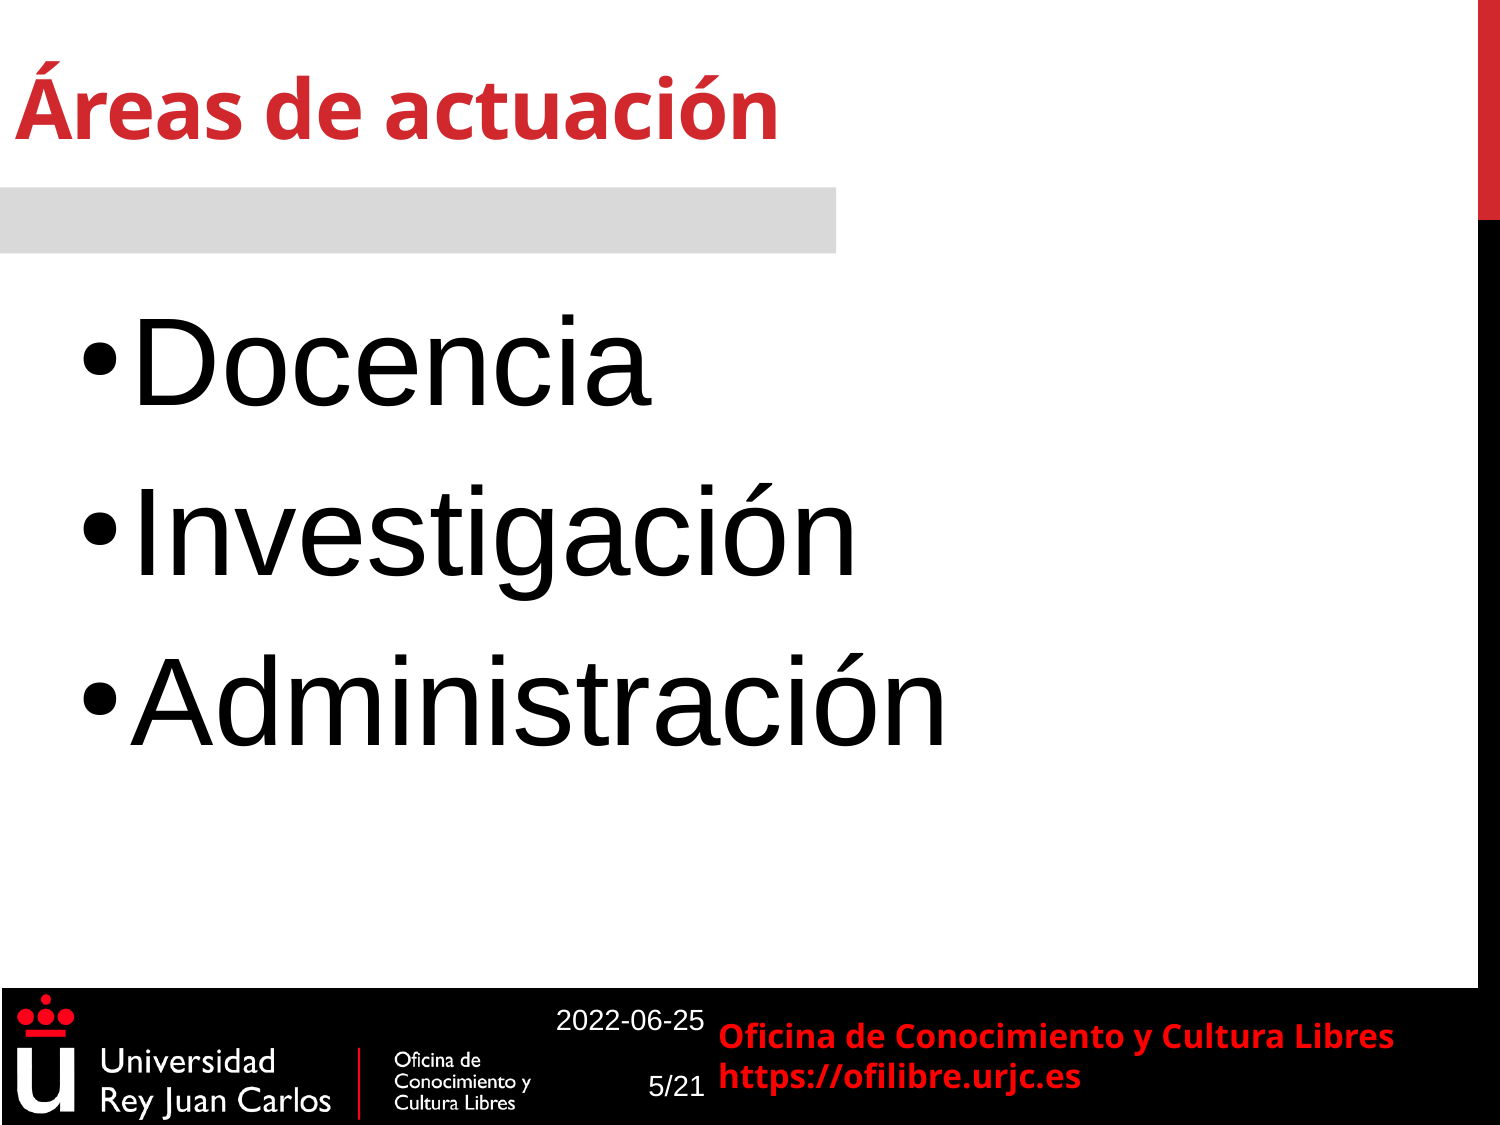

Áreas de actuación
# Docencia
Investigación
Administración